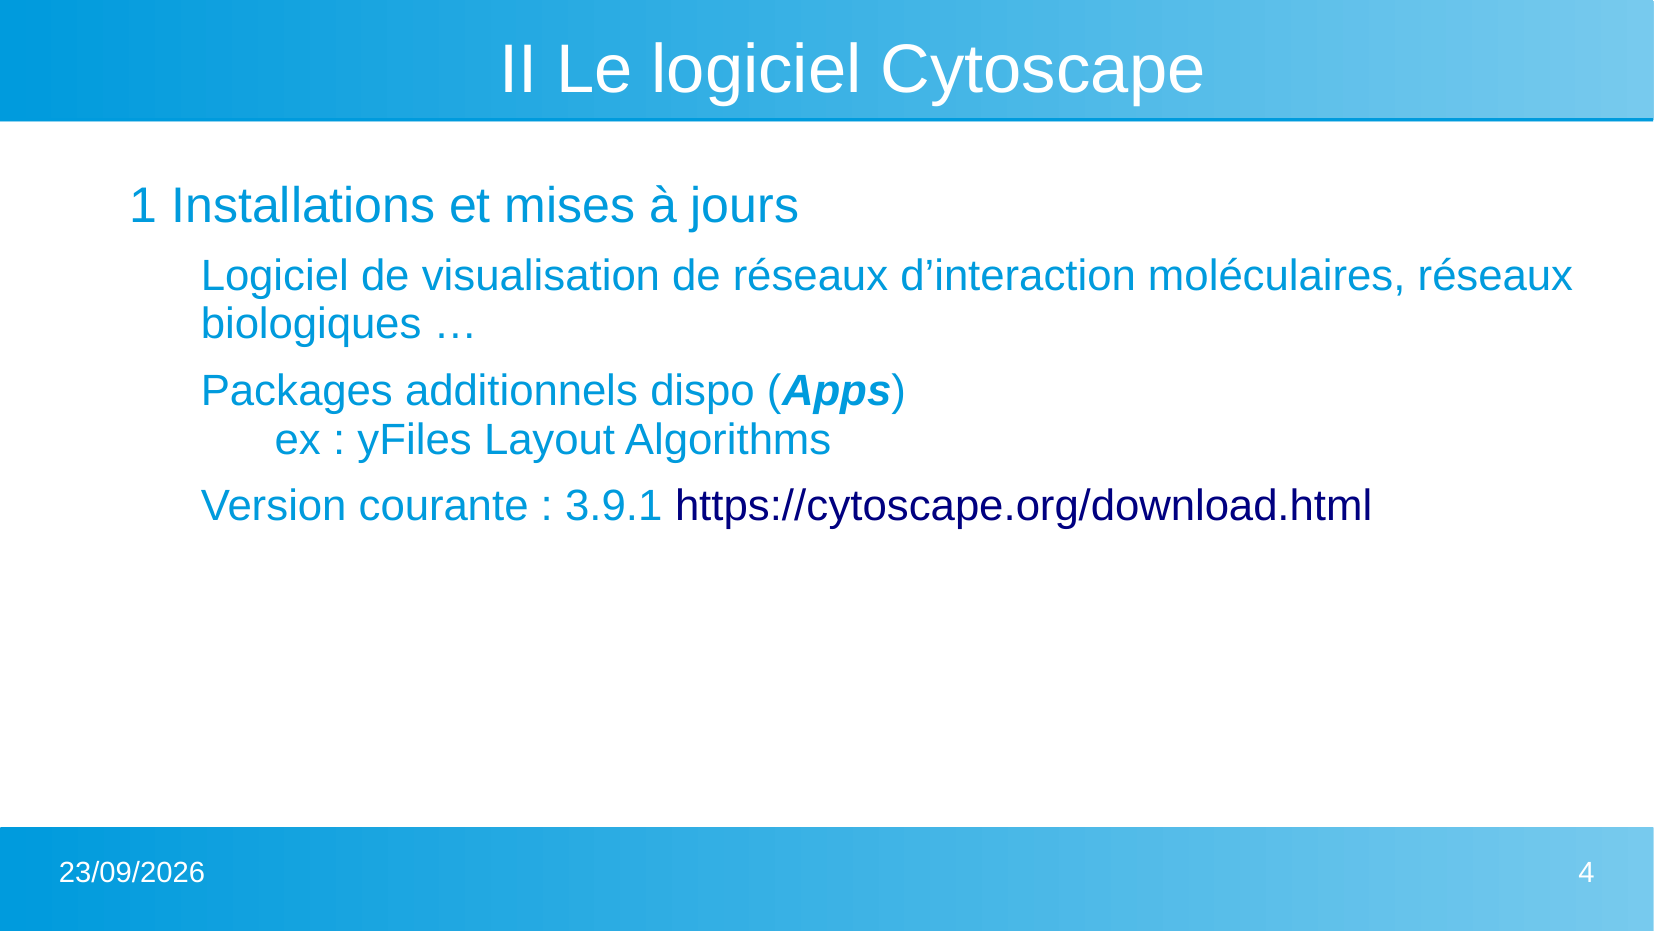

# II Le logiciel Cytoscape
1 Installations et mises à jours
Logiciel de visualisation de réseaux d’interaction moléculaires, réseaux biologiques …
Packages additionnels dispo (Apps)
	ex : yFiles Layout Algorithms
Version courante : 3.9.1 https://cytoscape.org/download.html
4